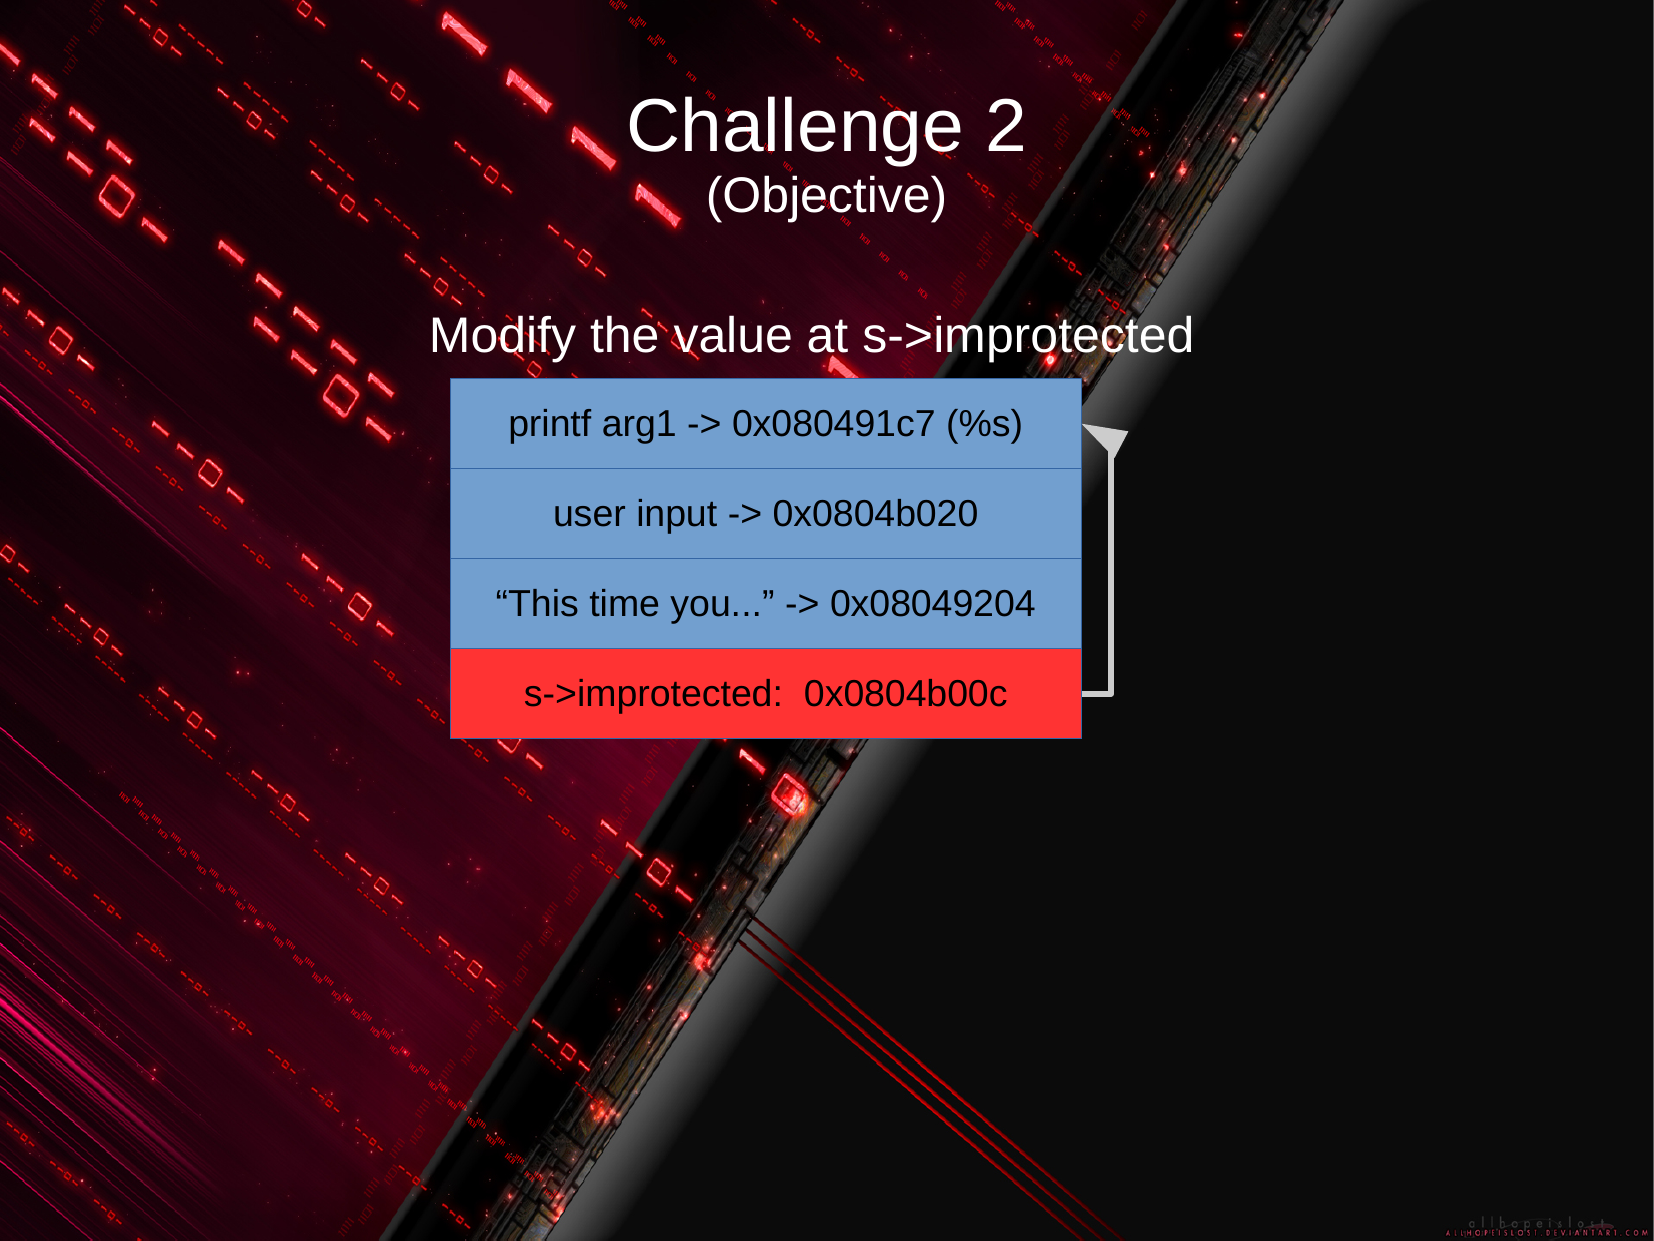

# Challenge 2 (Objective)
Modify the value at s->improtected
printf arg1 -> 0x080491c7 (%s)
user input -> 0x0804b020
“This time you...” -> 0x08049204
s->improtected: 0x0804b00c